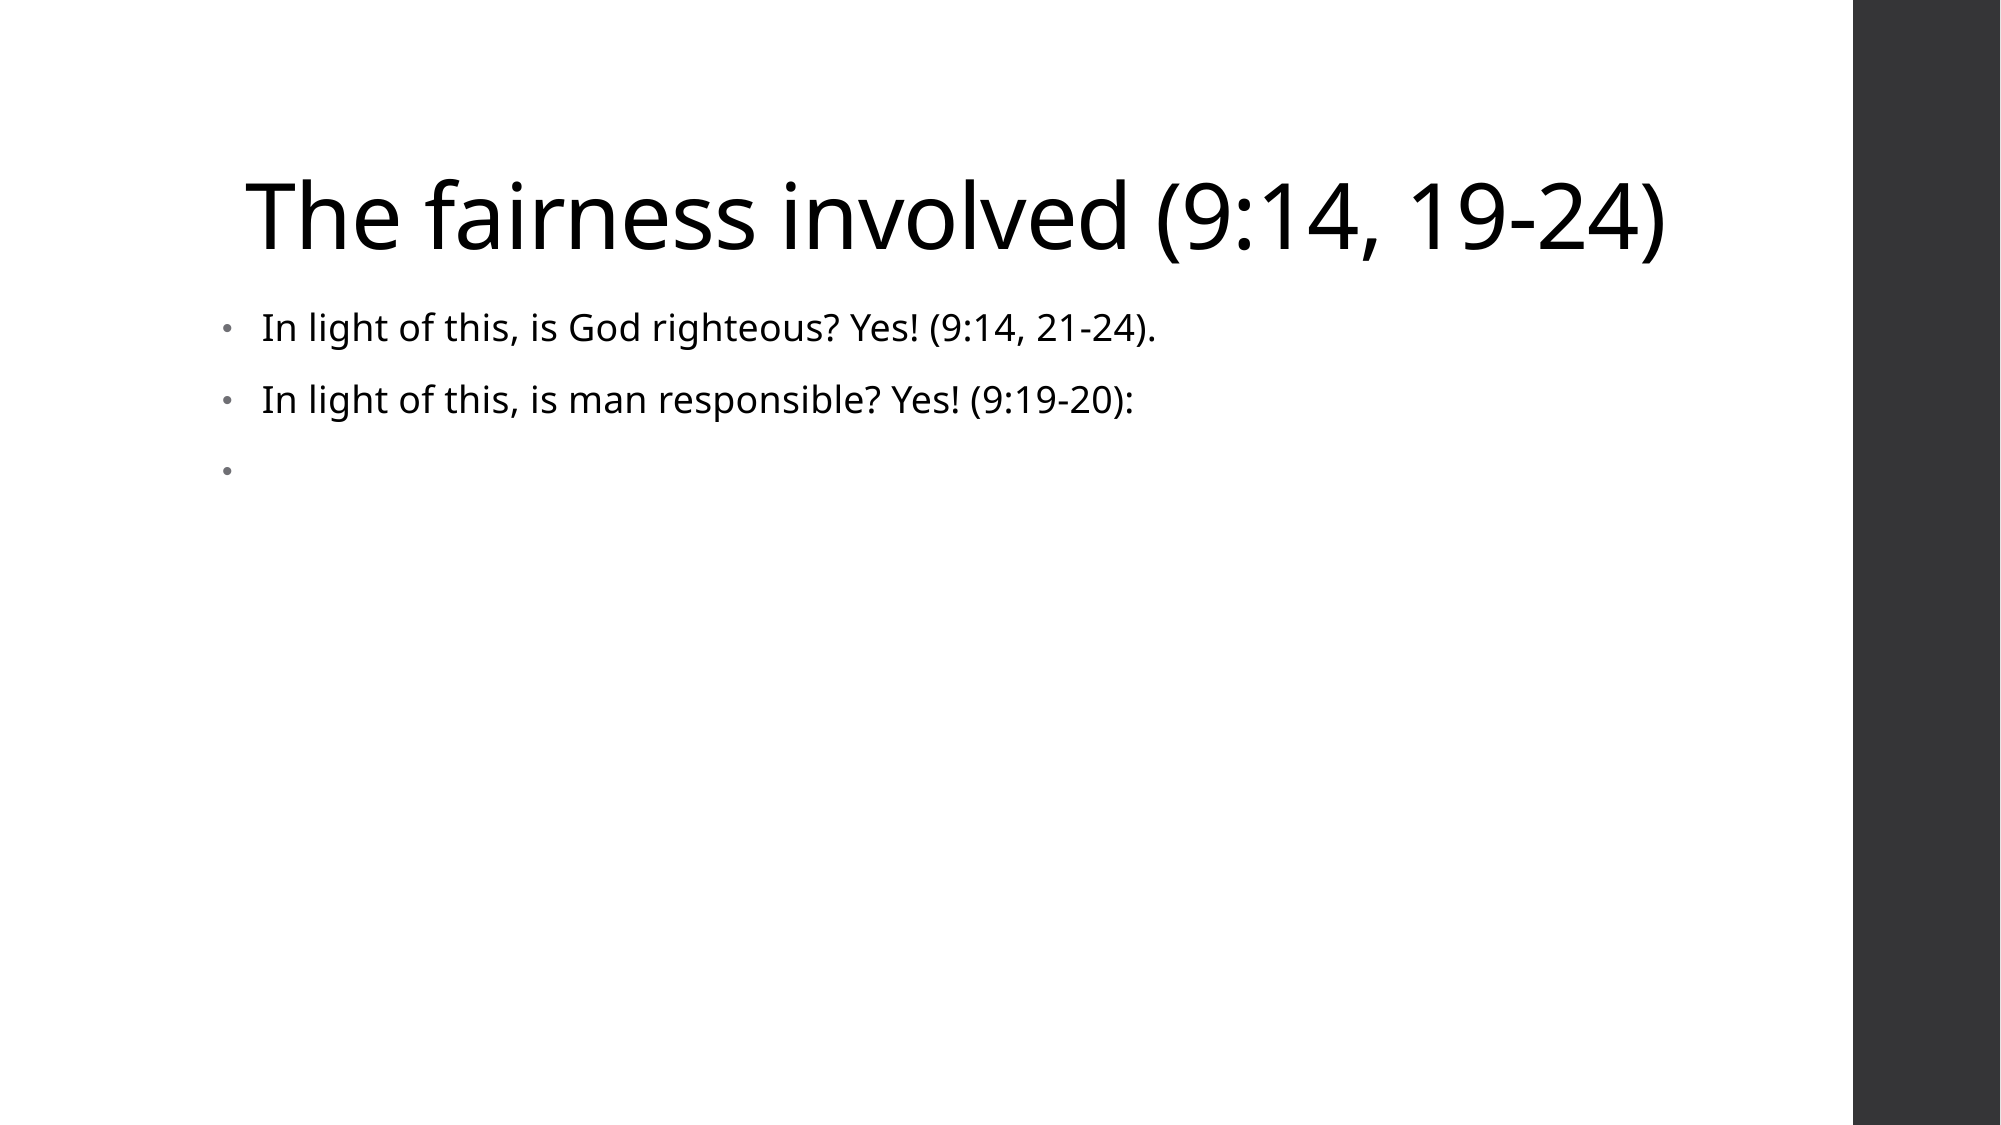

# The fairness involved (9:14, 19-24)
 In light of this, is God righteous? Yes! (9:14, 21-24).
 In light of this, is man responsible? Yes! (9:19-20):